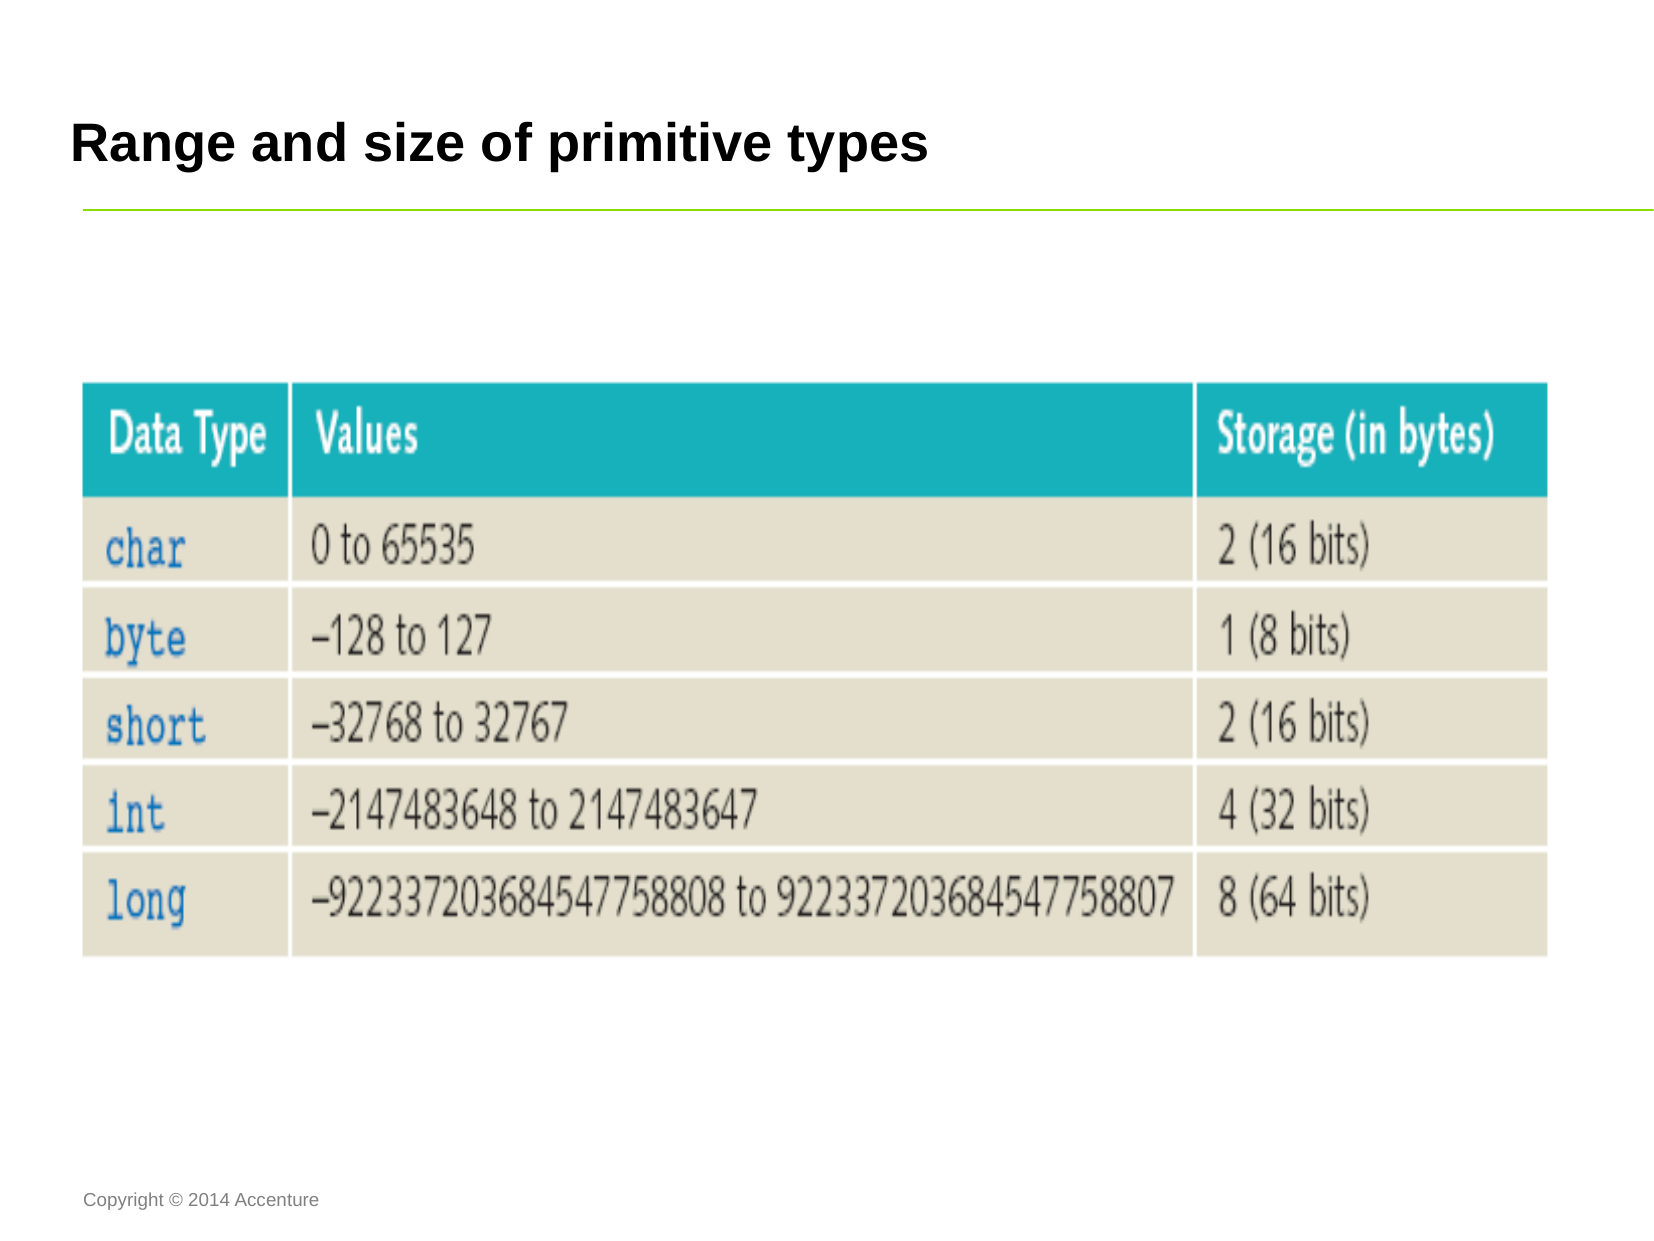

# Range and size of primitive types